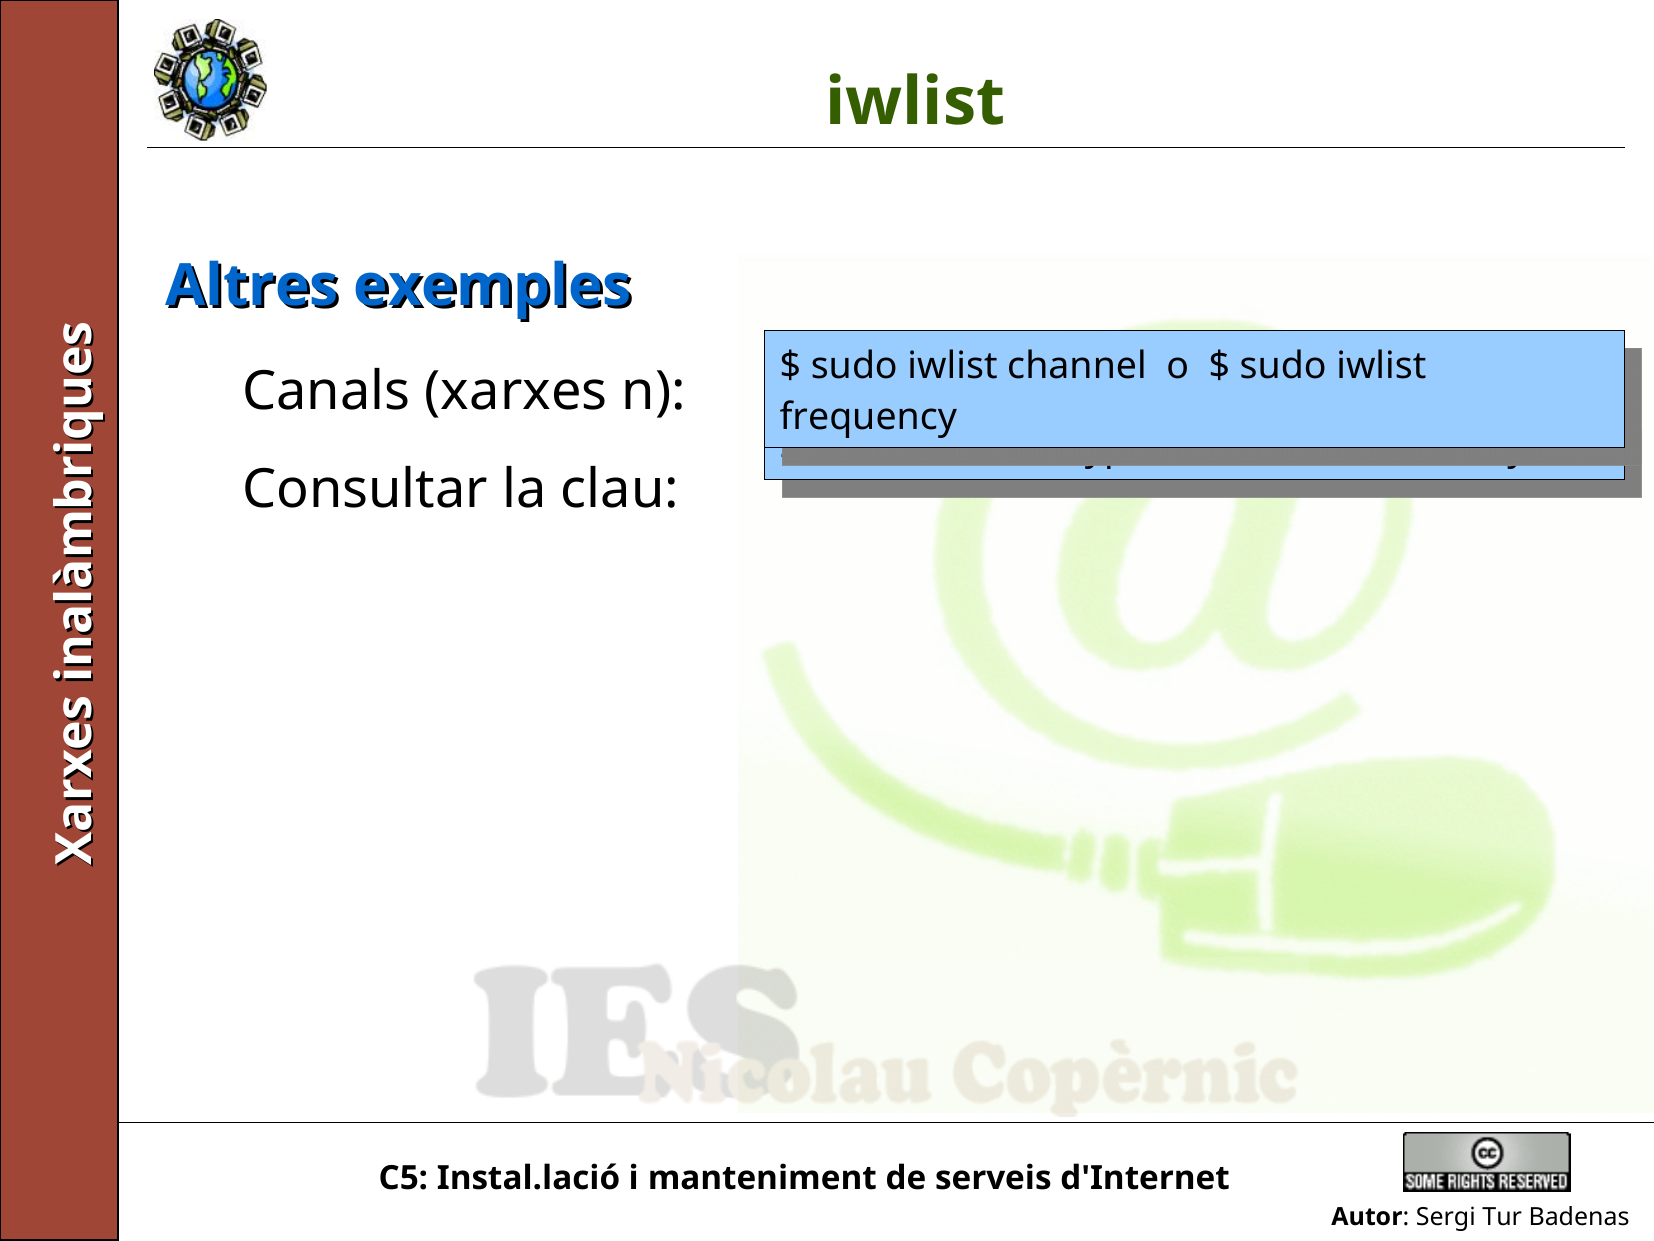

# iwlist
Altres exemples
Canals (xarxes n):
Consultar la clau:
$ sudo iwlist channel o $ sudo iwlist frequency
$ sudo iwlist encryption o $ sudo iwlist keys